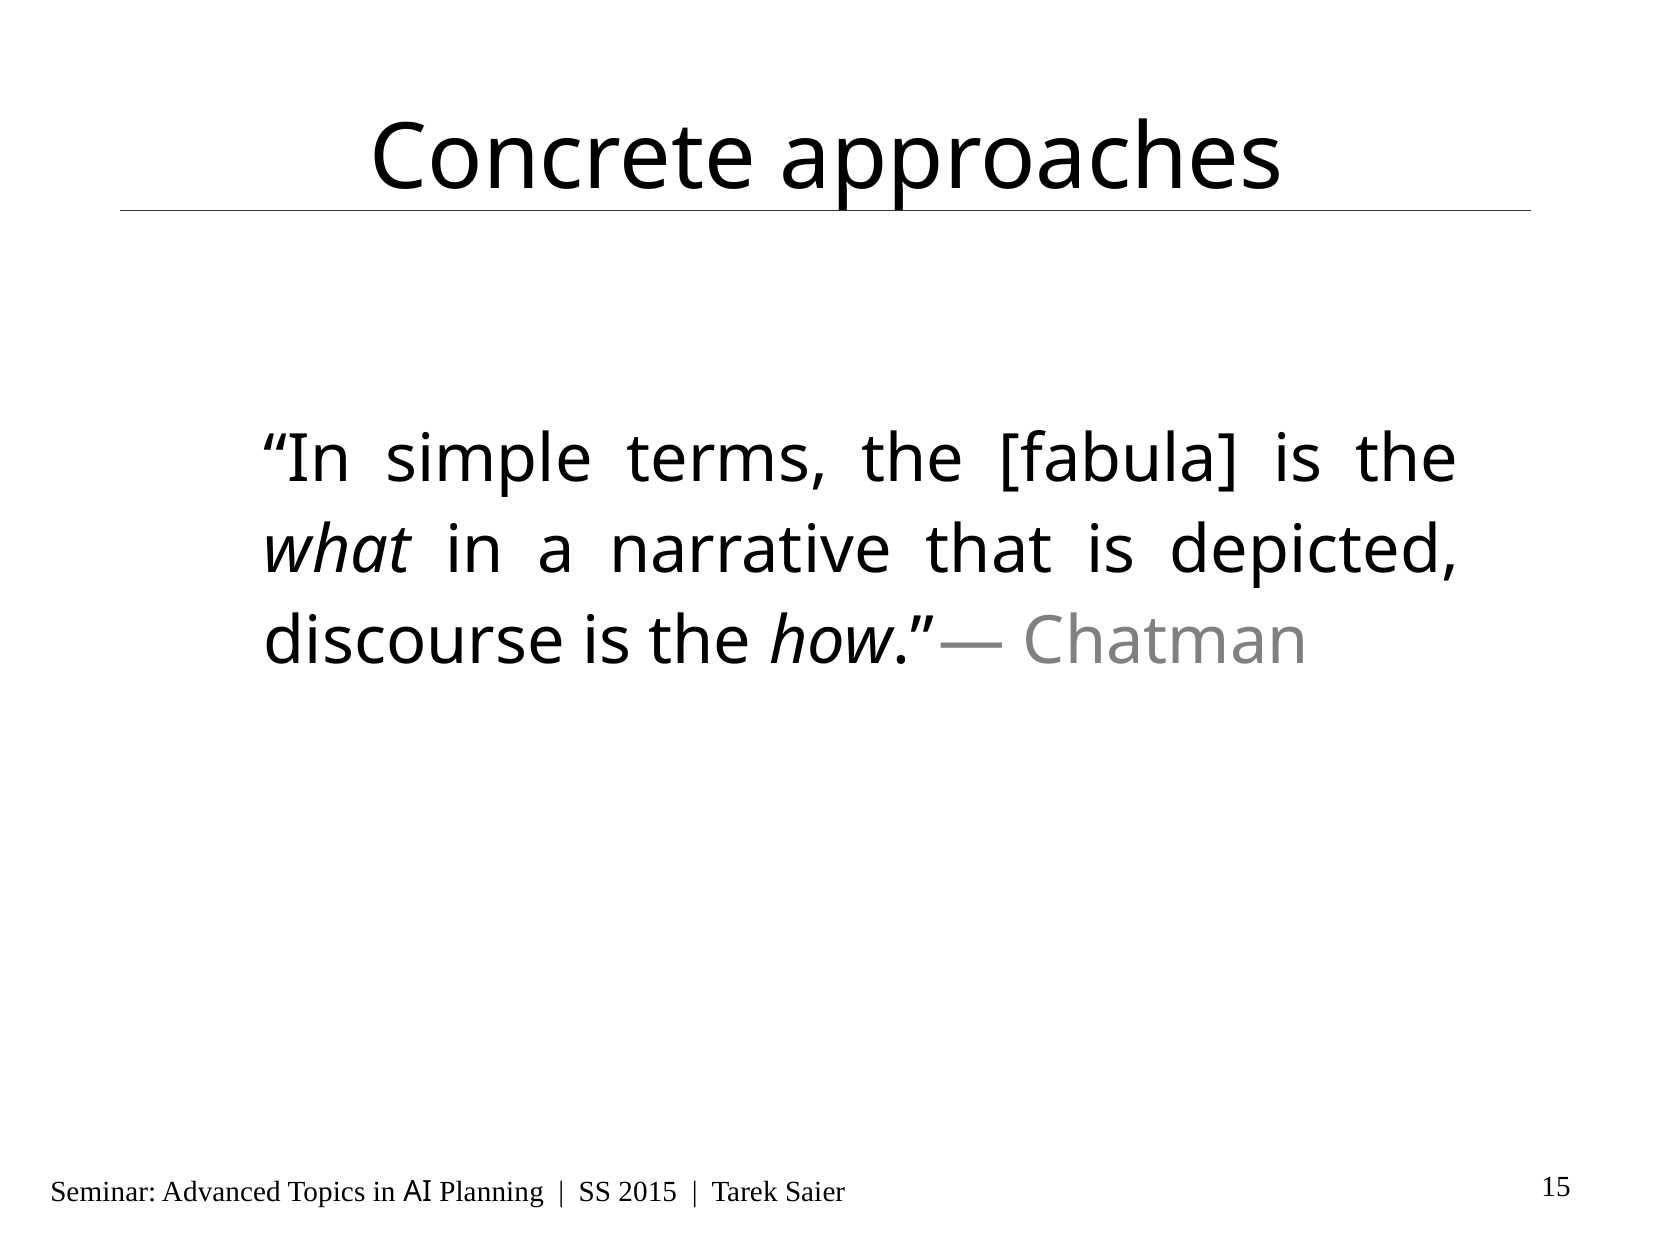

# Concrete approaches
“In simple terms, the [fabula] is the what in a narrative that is depicted, discourse is the how.”	— Chatman
15